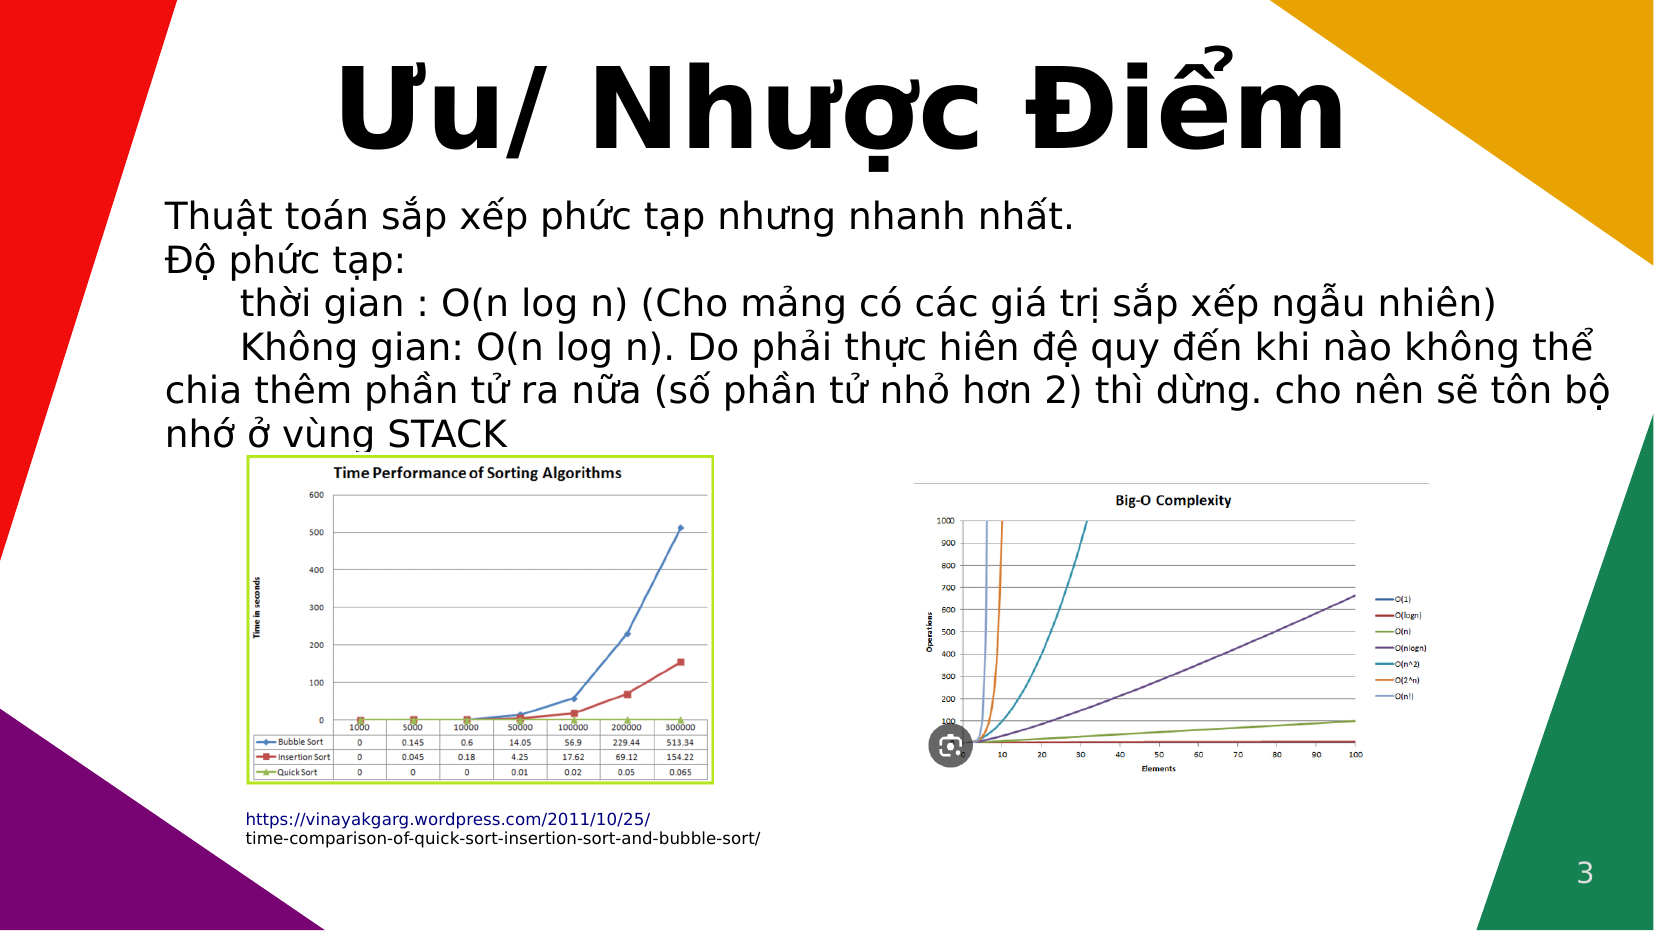

Ưu/ Nhược Điểm
Thuật toán sắp xếp phức tạp nhưng nhanh nhất.
Độ phức tạp:
	thời gian : O(n log n) (Cho mảng có các giá trị sắp xếp ngẫu nhiên)
	Không gian: O(n log n). Do phải thực hiên đệ quy đến khi nào không thể chia thêm phần tử ra nữa (số phần tử nhỏ hơn 2) thì dừng. cho nên sẽ tôn bộ nhớ ở vùng STACK
https://vinayakgarg.wordpress.com/2011/10/25/
time-comparison-of-quick-sort-insertion-sort-and-bubble-sort/
3